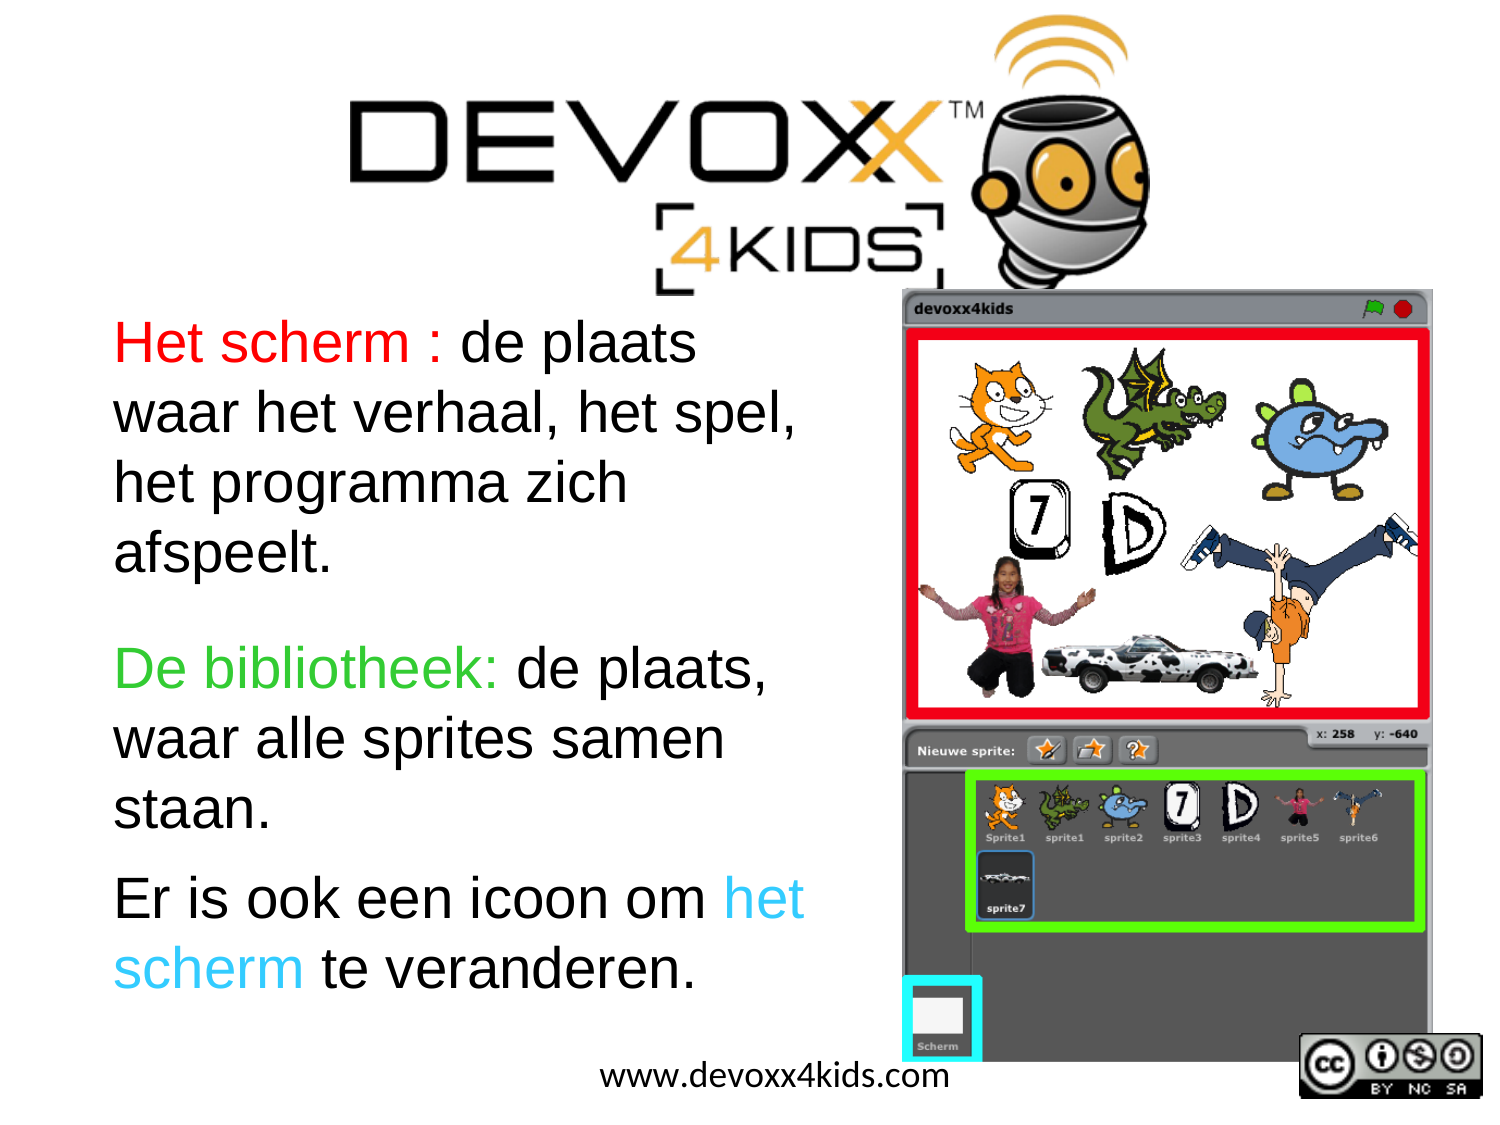

Het scherm : de plaats waar het verhaal, het spel, het programma zich afspeelt.
De bibliotheek: de plaats, waar alle sprites samen staan.
Er is ook een icoon om het scherm te veranderen.